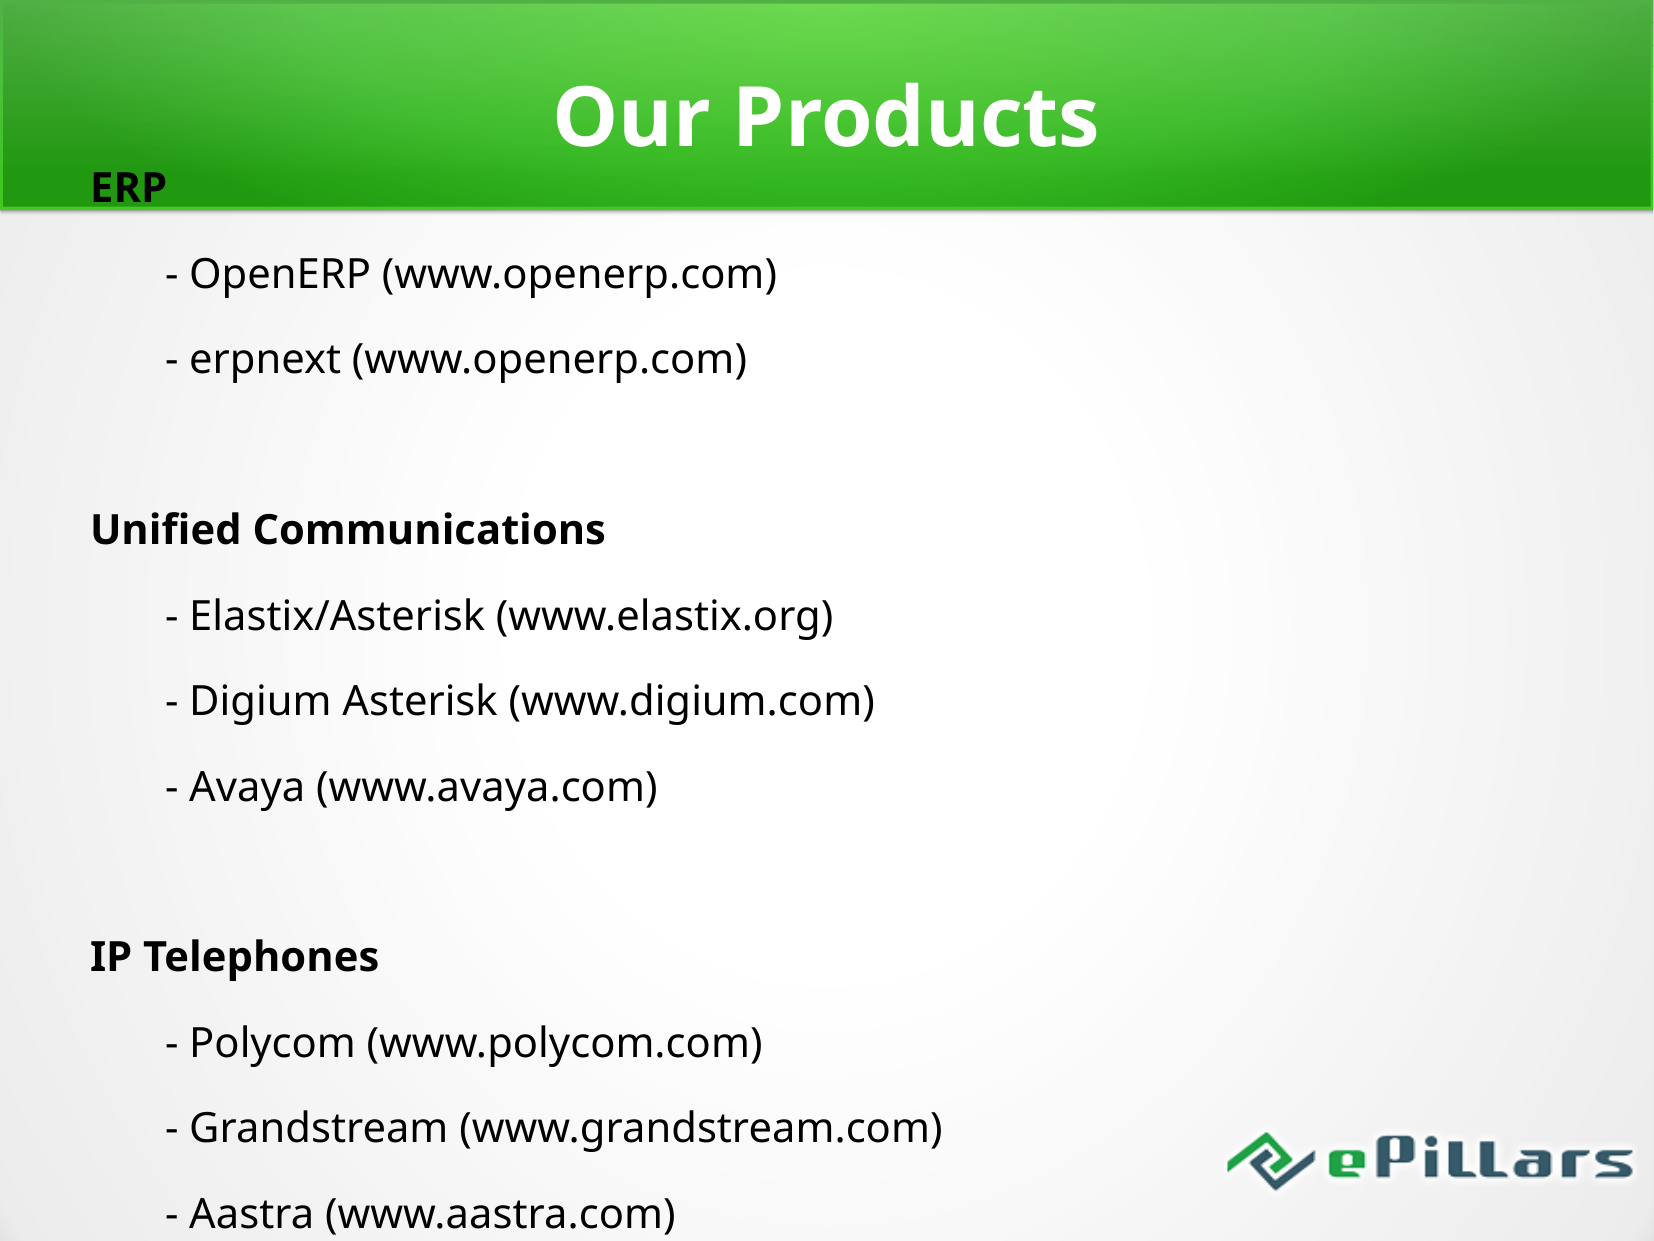

# Our Products
ERP
	- OpenERP (www.openerp.com)
	- erpnext (www.openerp.com)
Unified Communications
	- Elastix/Asterisk (www.elastix.org)
	- Digium Asterisk (www.digium.com)
	- Avaya (www.avaya.com)
IP Telephones
	- Polycom (www.polycom.com)
	- Grandstream (www.grandstream.com)
	- Aastra (www.aastra.com)